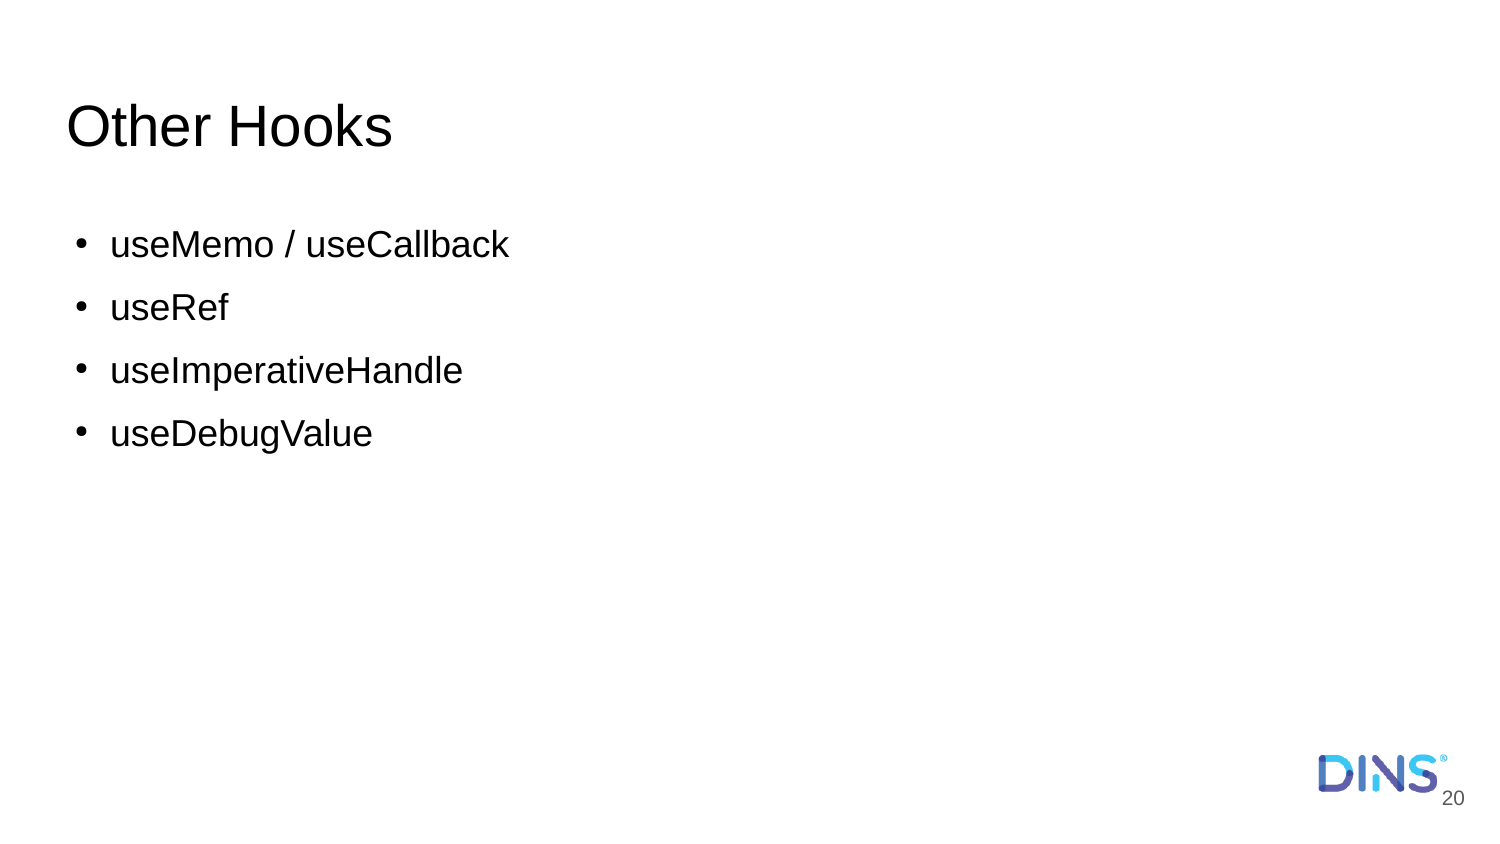

# Other Hooks
useMemo / useCallback
useRef
useImperativeHandle
useDebugValue
20